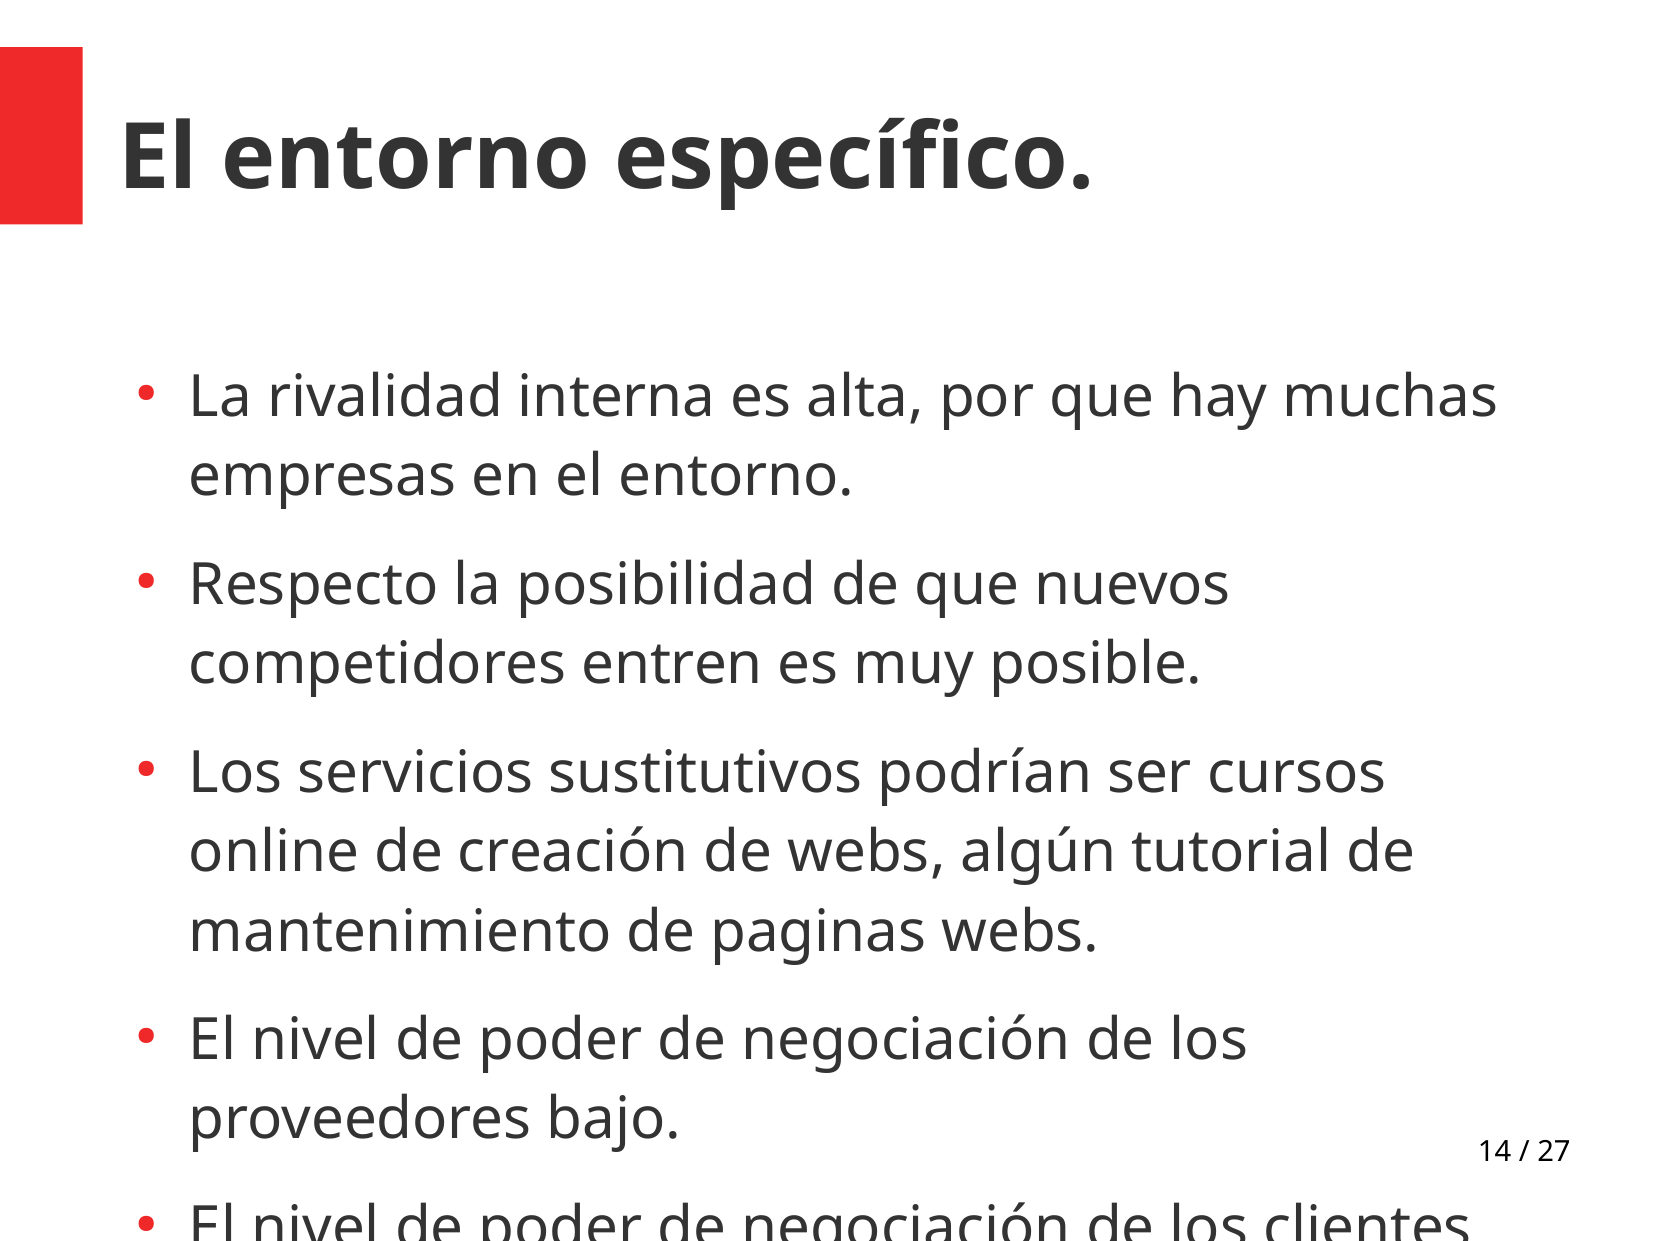

# El entorno específico.
La rivalidad interna es alta, por que hay muchas empresas en el entorno.
Respecto la posibilidad de que nuevos competidores entren es muy posible.
Los servicios sustitutivos podrían ser cursos online de creación de webs, algún tutorial de mantenimiento de paginas webs.
El nivel de poder de negociación de los proveedores bajo.
El nivel de poder de negociación de los clientes también es bajo
14